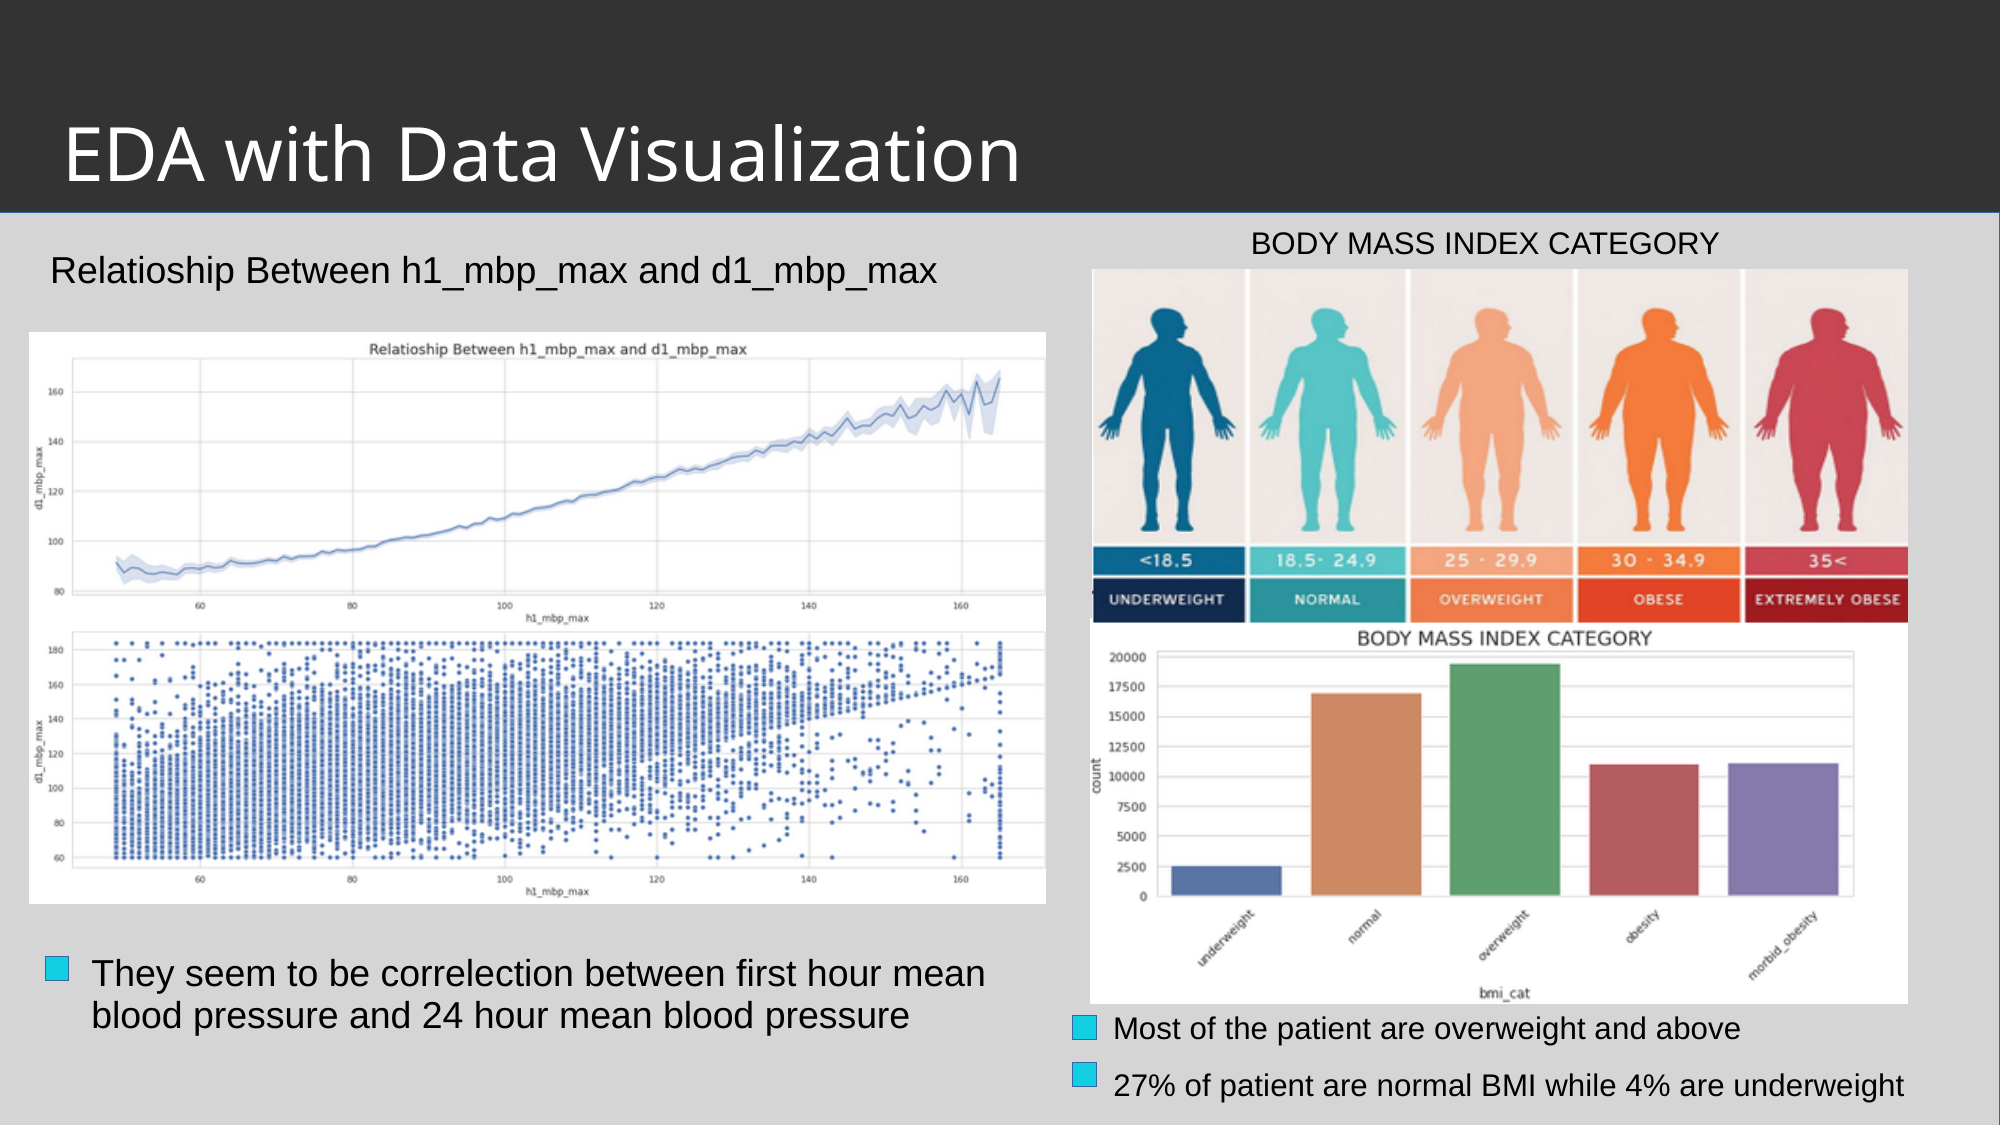

EDA with Data Visualization
BODY MASS INDEX CATEGORY
Relatioship Between h1_mbp_max and d1_mbp_max
They seem to be correlection between first hour mean blood pressure and 24 hour mean blood pressure
Most of the patient are overweight and above
27% of patient are normal BMI while 4% are underweight